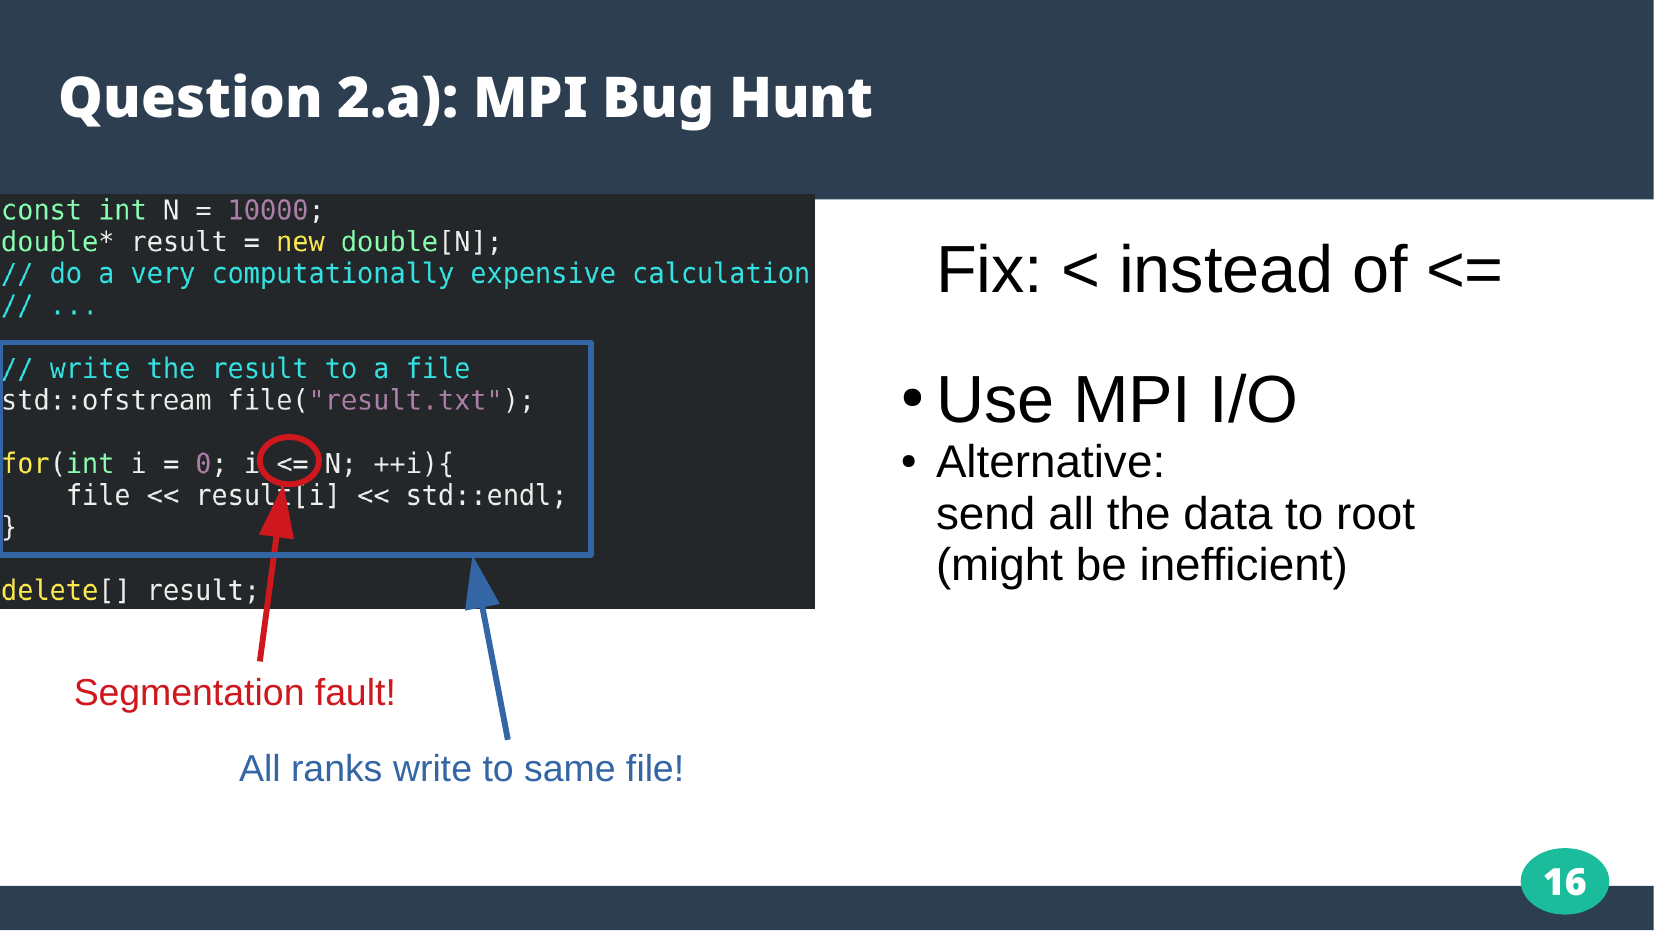

# Question 2.a): MPI Bug Hunt
Fix: < instead of <=
Use MPI I/O
Alternative:
send all the data to root (might be inefficient)
Segmentation fault!
All ranks write to same file!
16